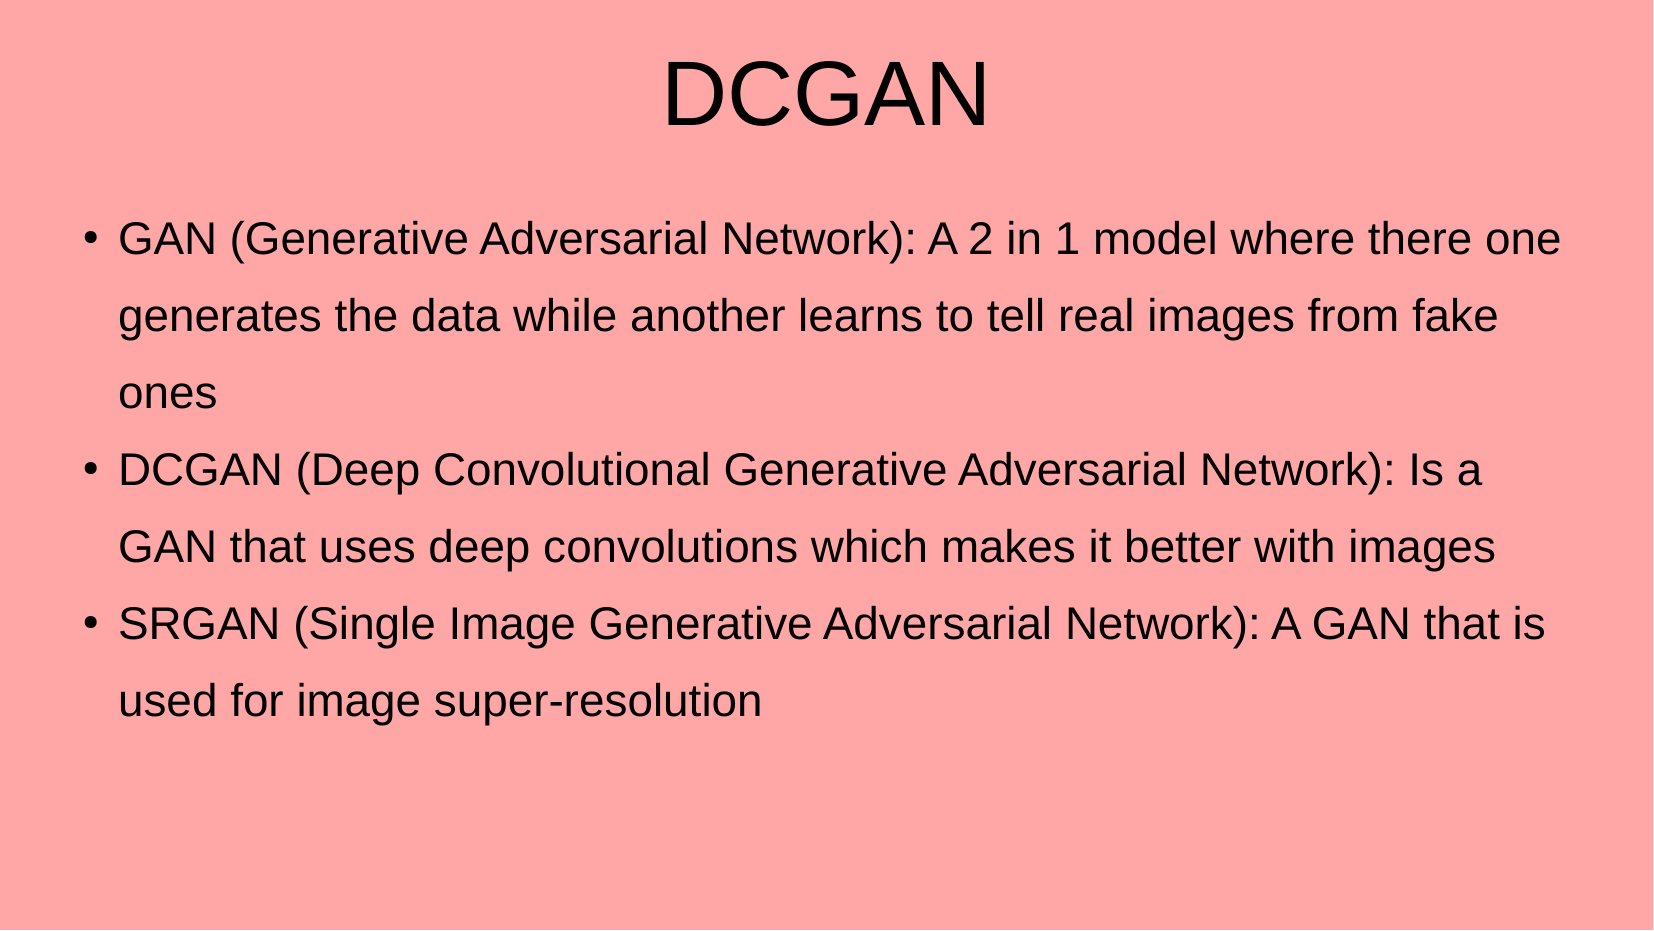

# DCGAN
GAN (Generative Adversarial Network): A 2 in 1 model where there one generates the data while another learns to tell real images from fake ones
DCGAN (Deep Convolutional Generative Adversarial Network): Is a GAN that uses deep convolutions which makes it better with images
SRGAN (Single Image Generative Adversarial Network): A GAN that is used for image super-resolution